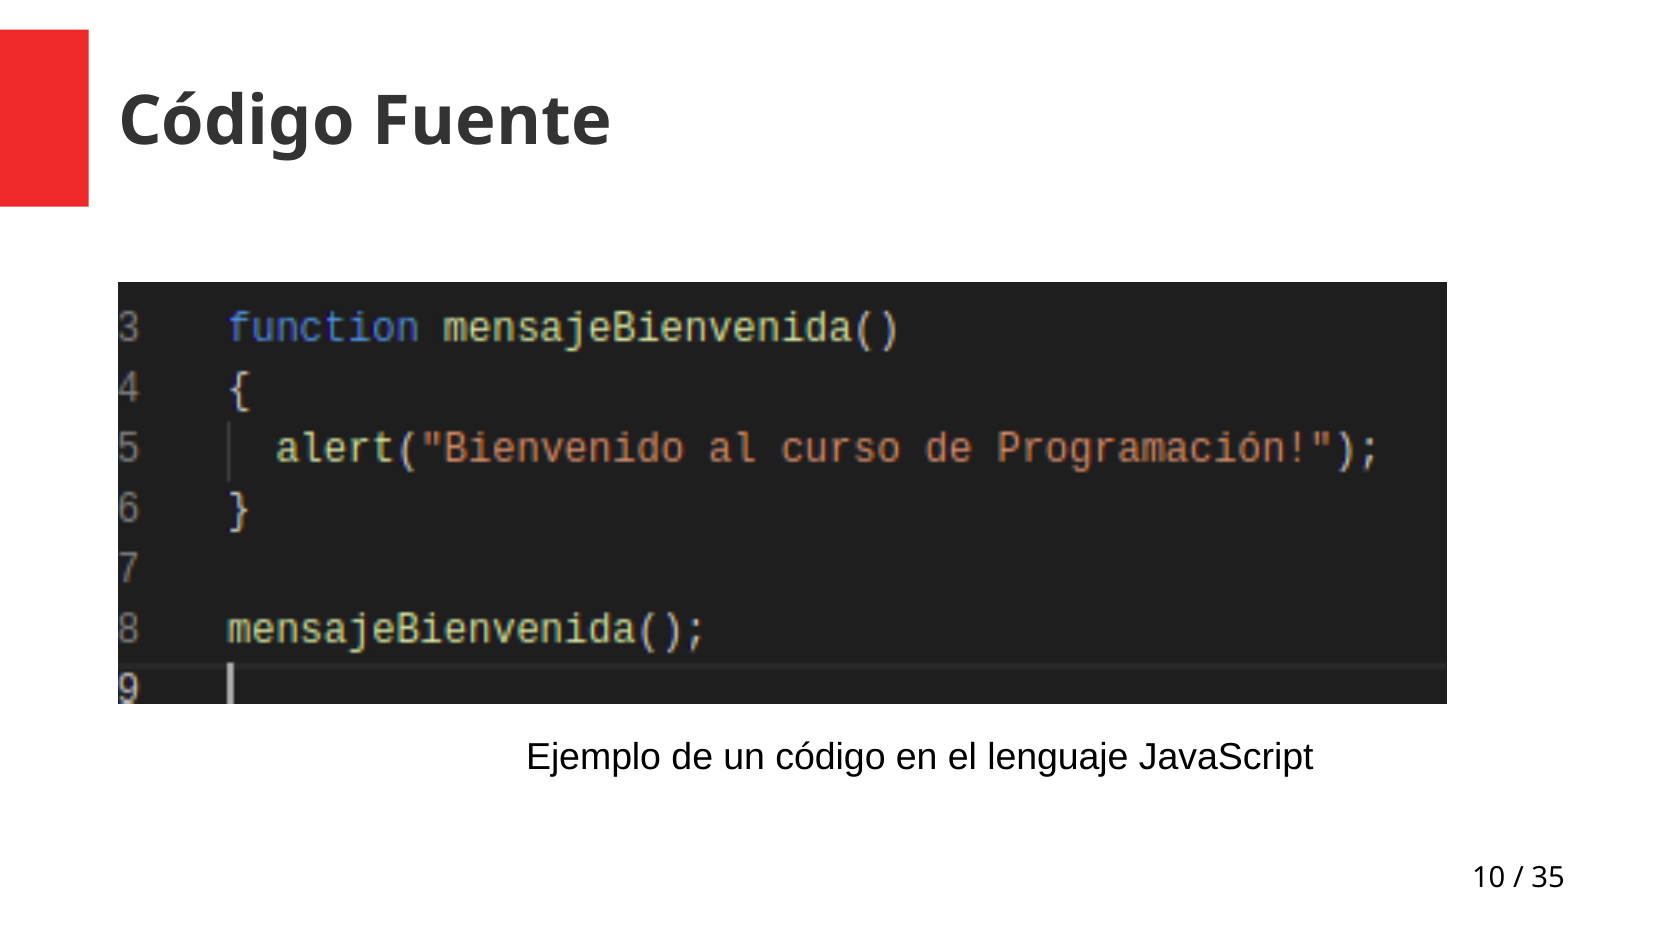

# Código Fuente
Ejemplo de un código en el lenguaje JavaScript
10